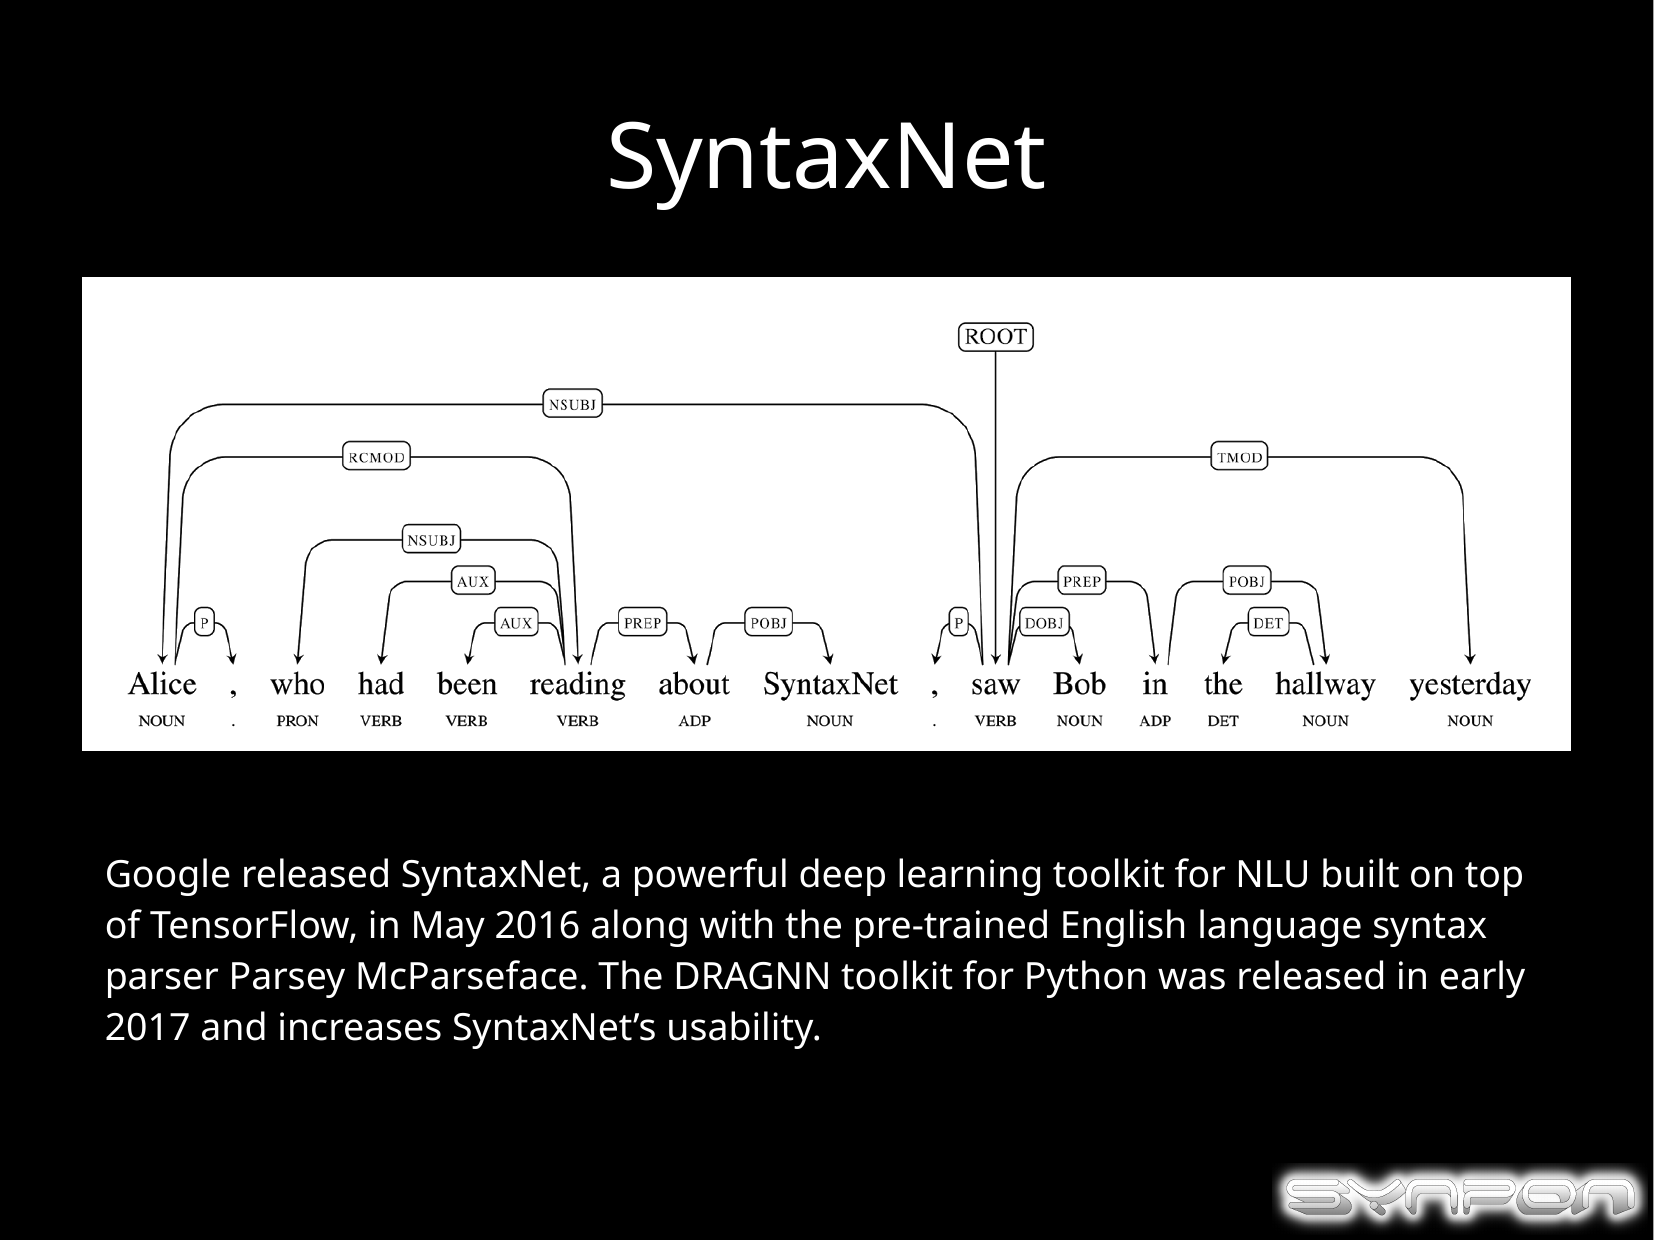

# SyntaxNet
Google released SyntaxNet, a powerful deep learning toolkit for NLU built on top of TensorFlow, in May 2016 along with the pre-trained English language syntax parser Parsey McParseface. The DRAGNN toolkit for Python was released in early 2017 and increases SyntaxNet’s usability.